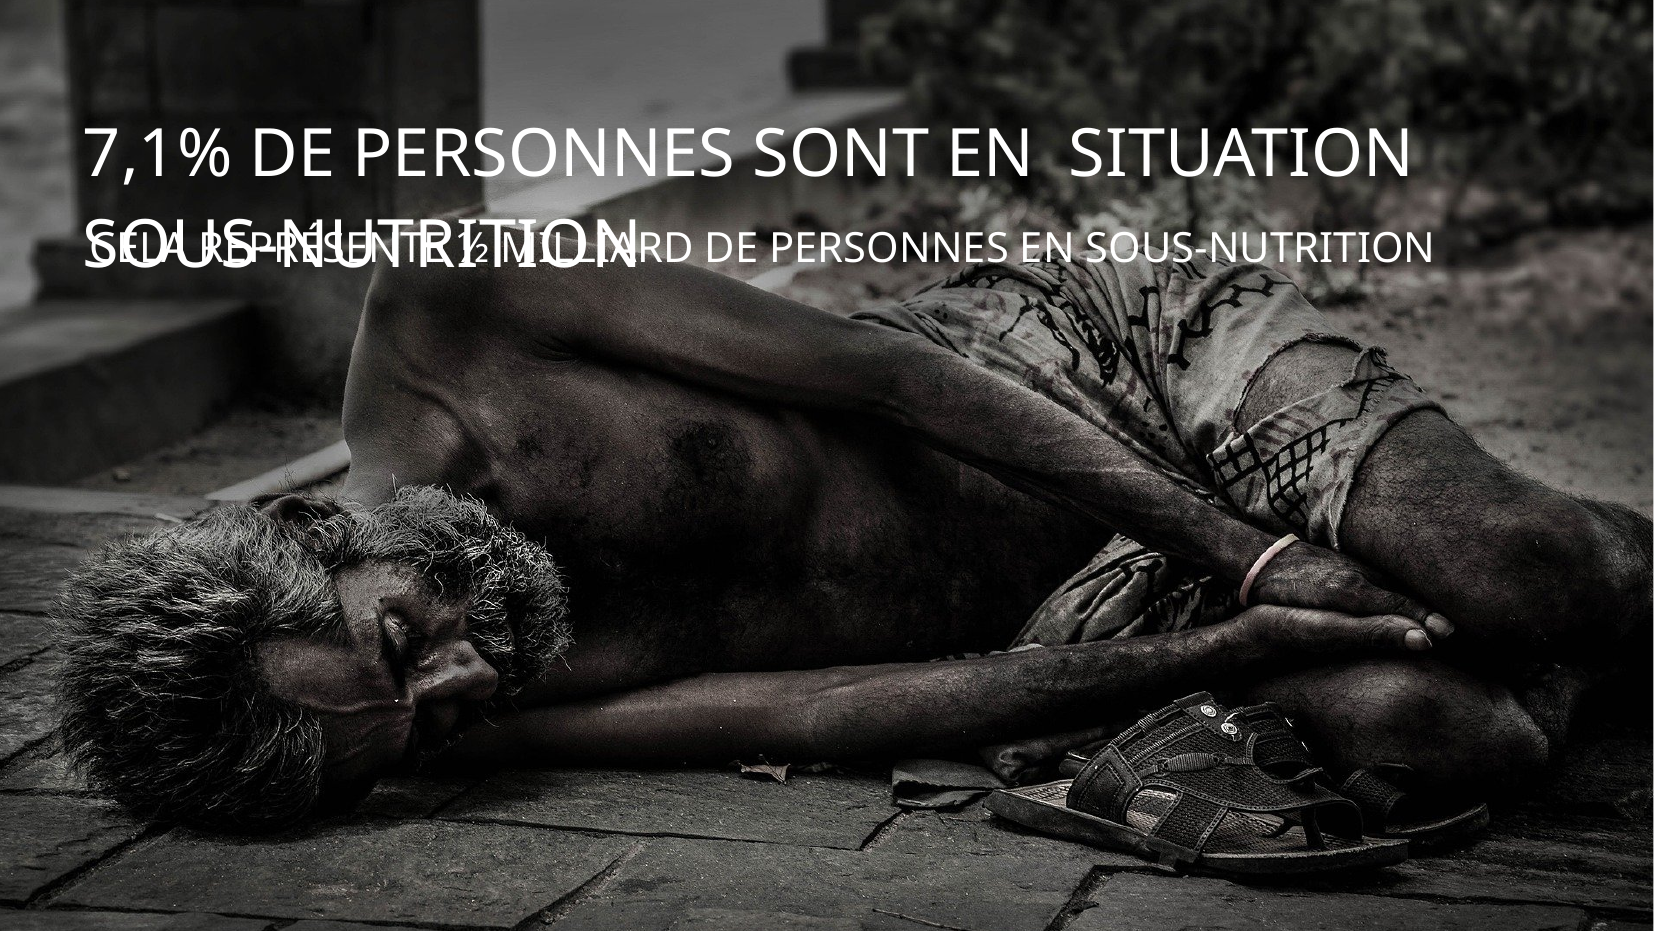

# 7,1% DE PERSONNES SONT EN SITUATION SOUS-NUTRITION
CELA REPRÉSENTE ½ MILLIARD DE PERSONNES EN SOUS-NUTRITION